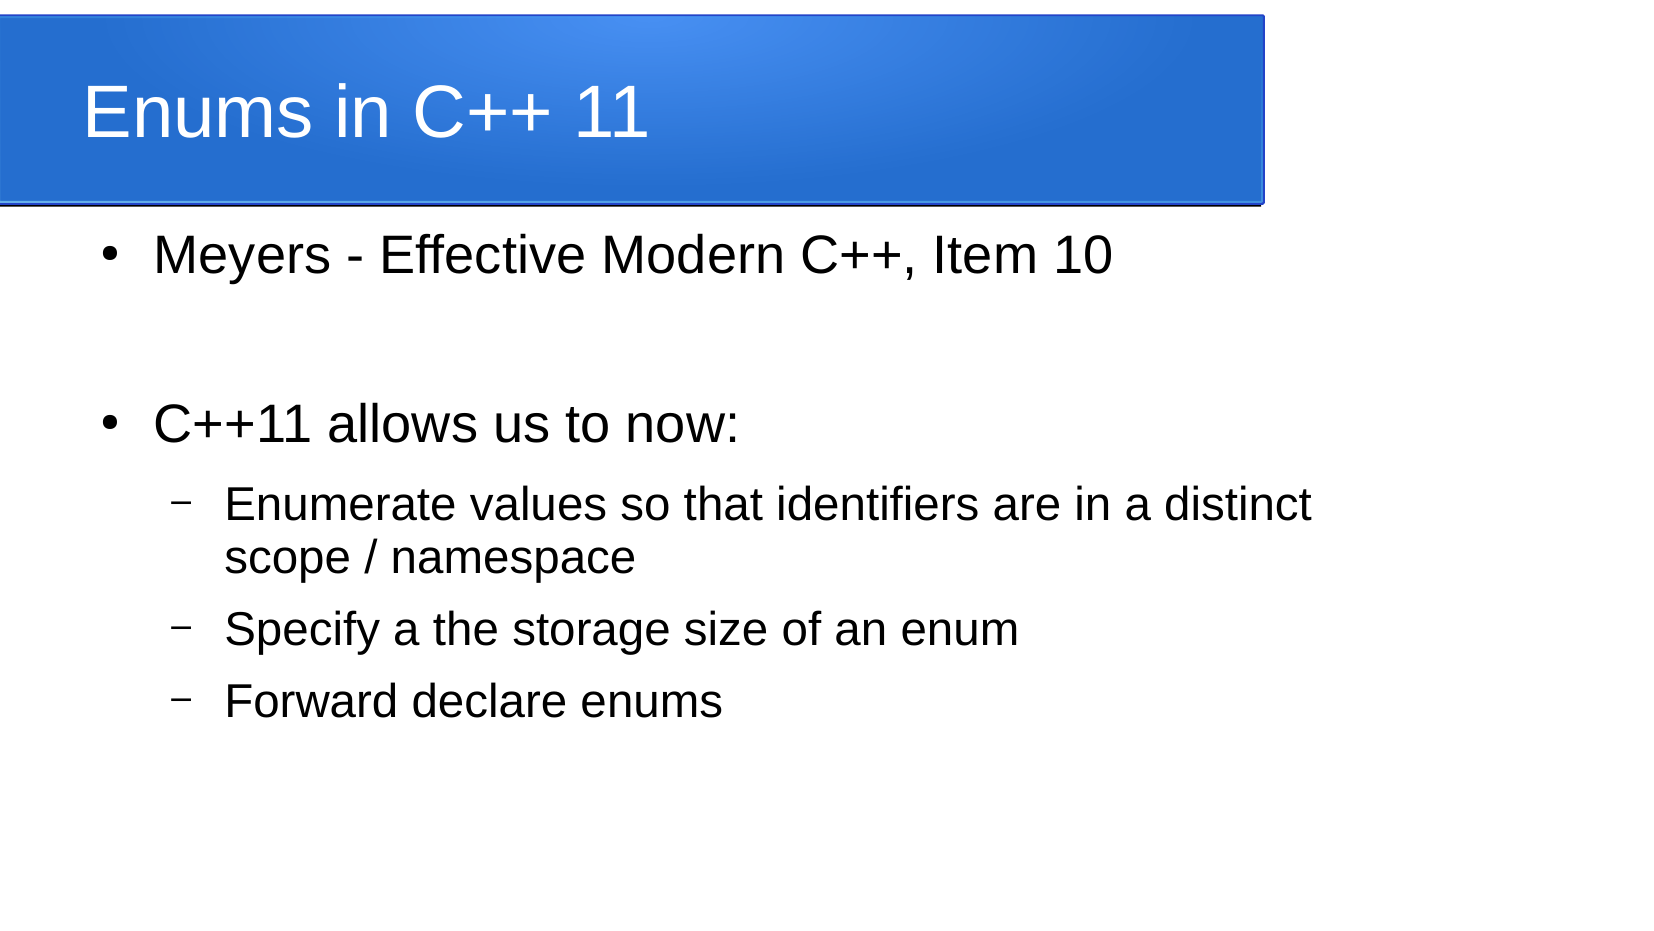

# Enums in C++ 11
Meyers - Effective Modern C++, Item 10
C++11 allows us to now:
Enumerate values so that identifiers are in a distinct
scope / namespace
Specify a the storage size of an enum
Forward declare enums